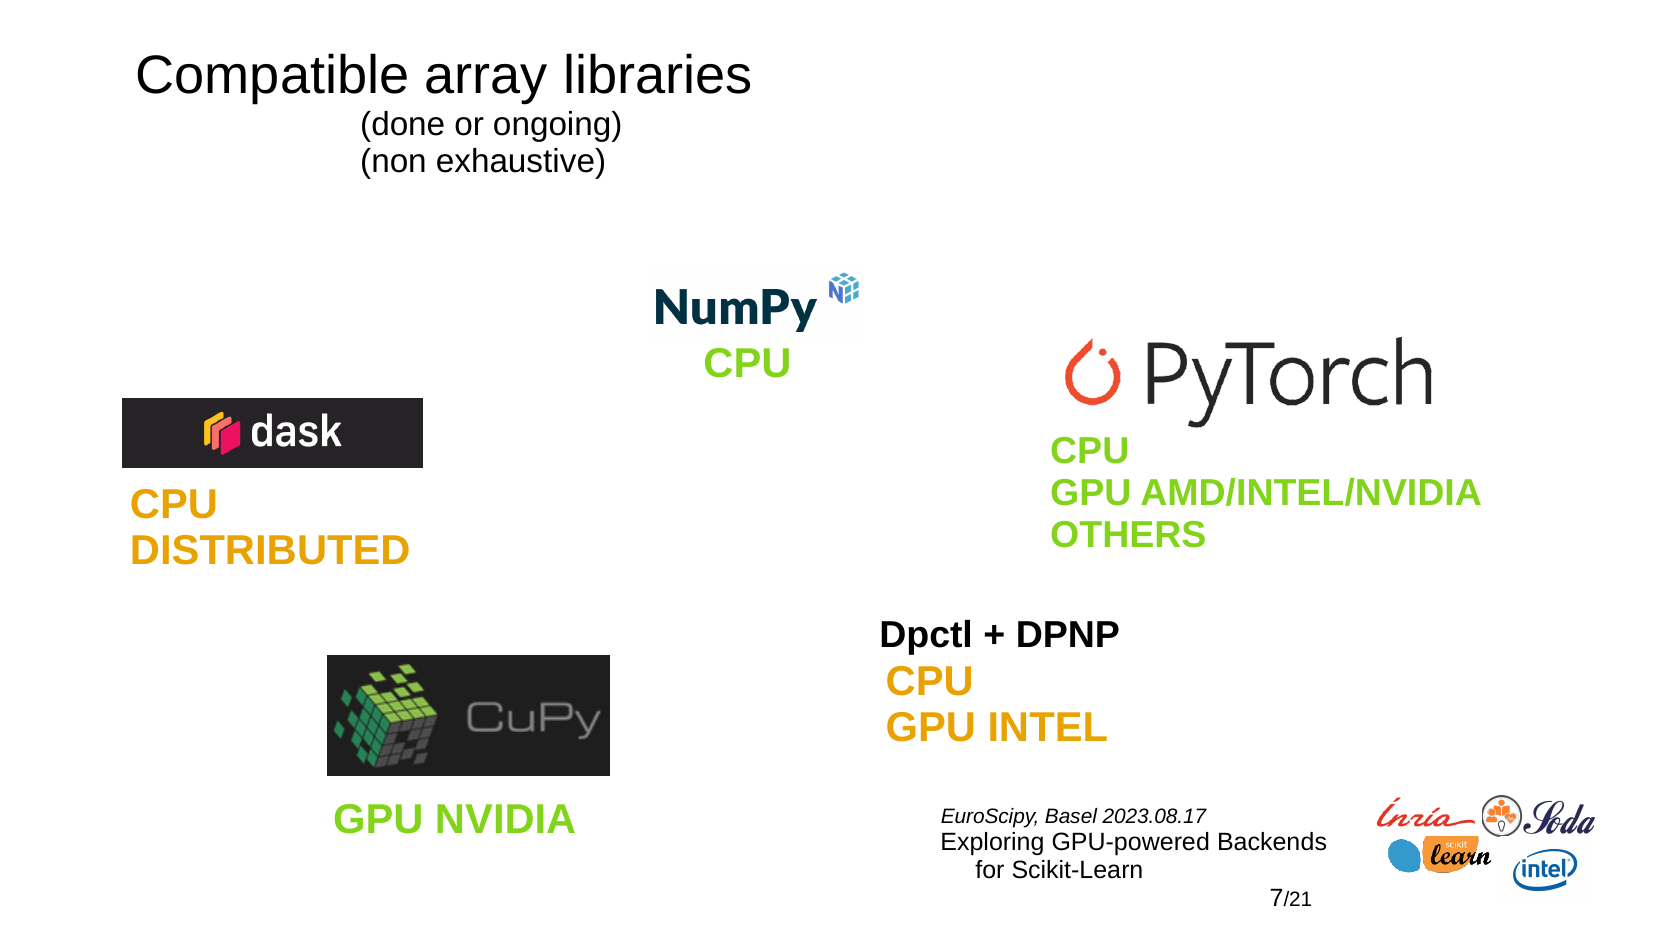

Compatible array libraries
			(done or ongoing)
			(non exhaustive)
CPU
CPU
GPU AMD/INTEL/NVIDIA
OTHERS
CPU
DISTRIBUTED
Dpctl + DPNP
CPU
GPU INTEL
 EuroScipy, Basel 2023.08.17
 Exploring GPU-powered Backends
 for Scikit-Learn
 7/21
GPU NVIDIA